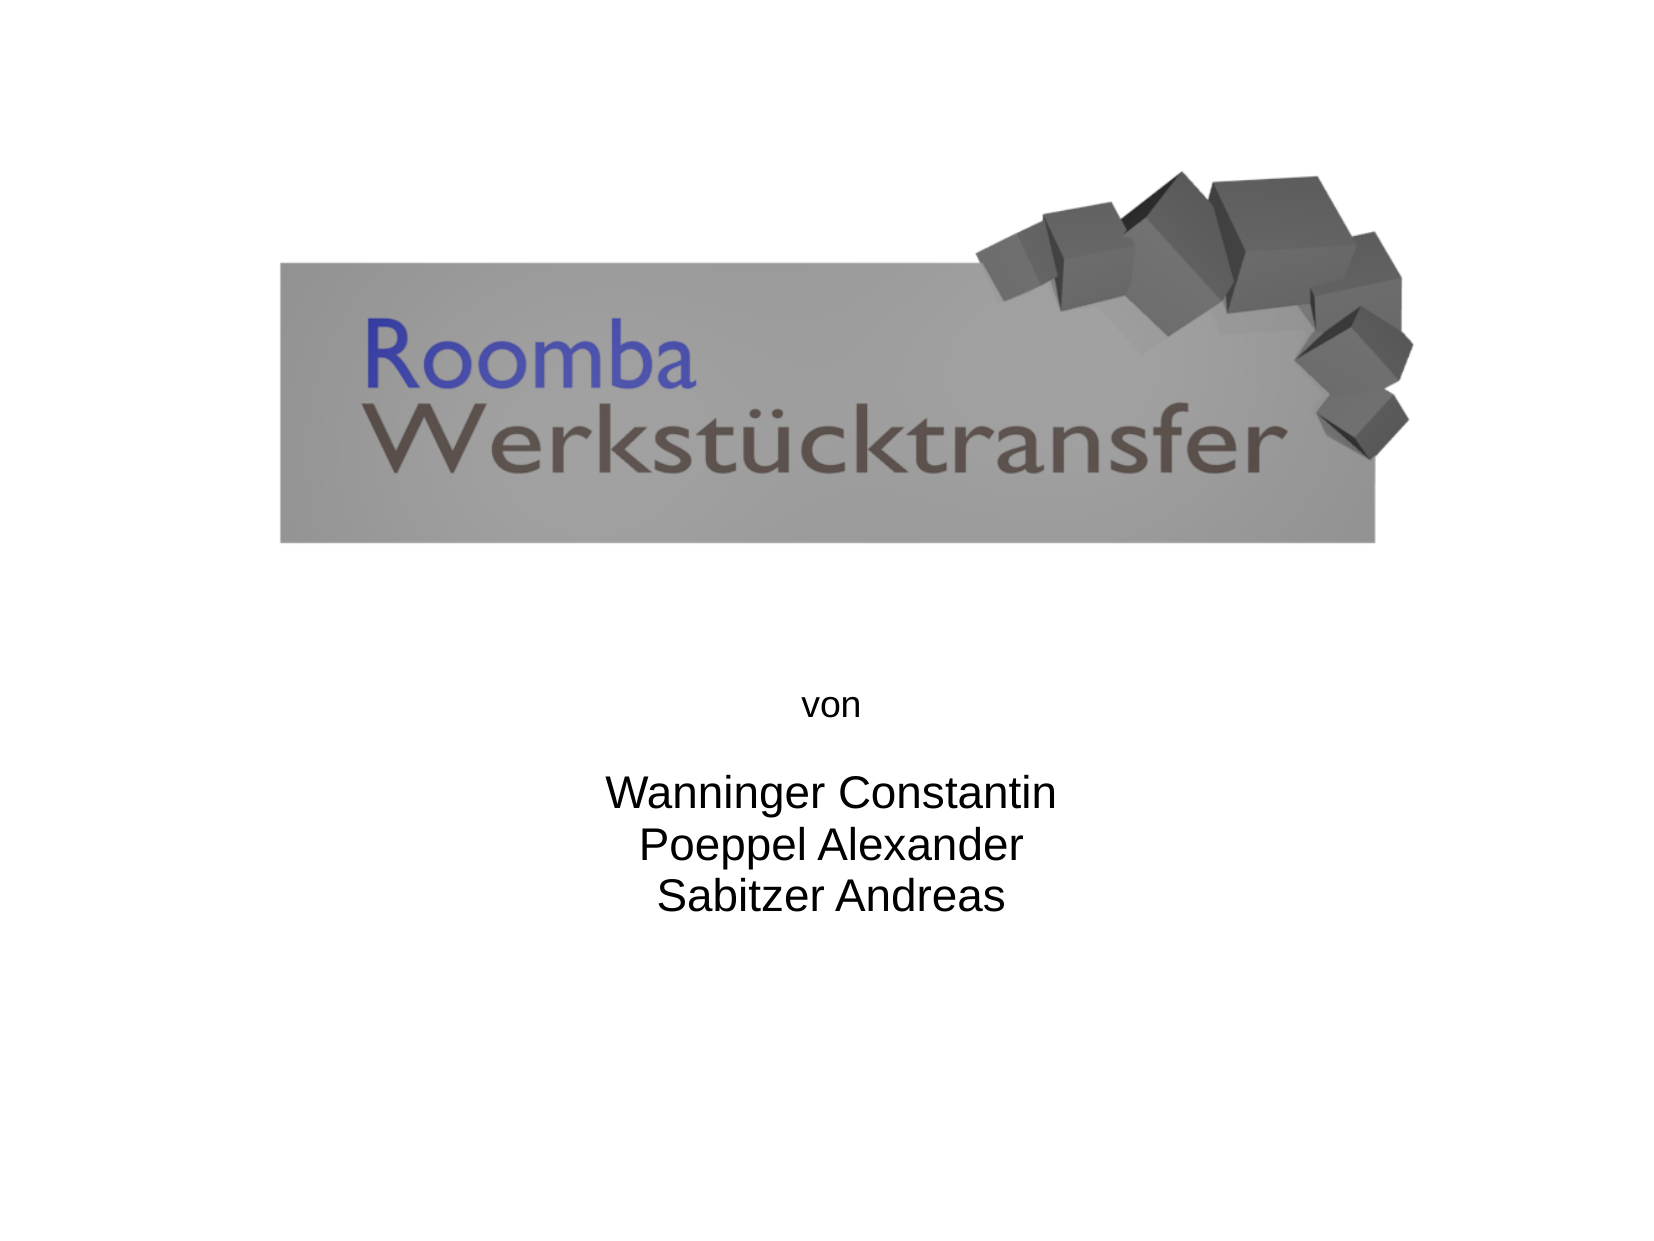

von
Wanninger Constantin
Poeppel Alexander
Sabitzer Andreas